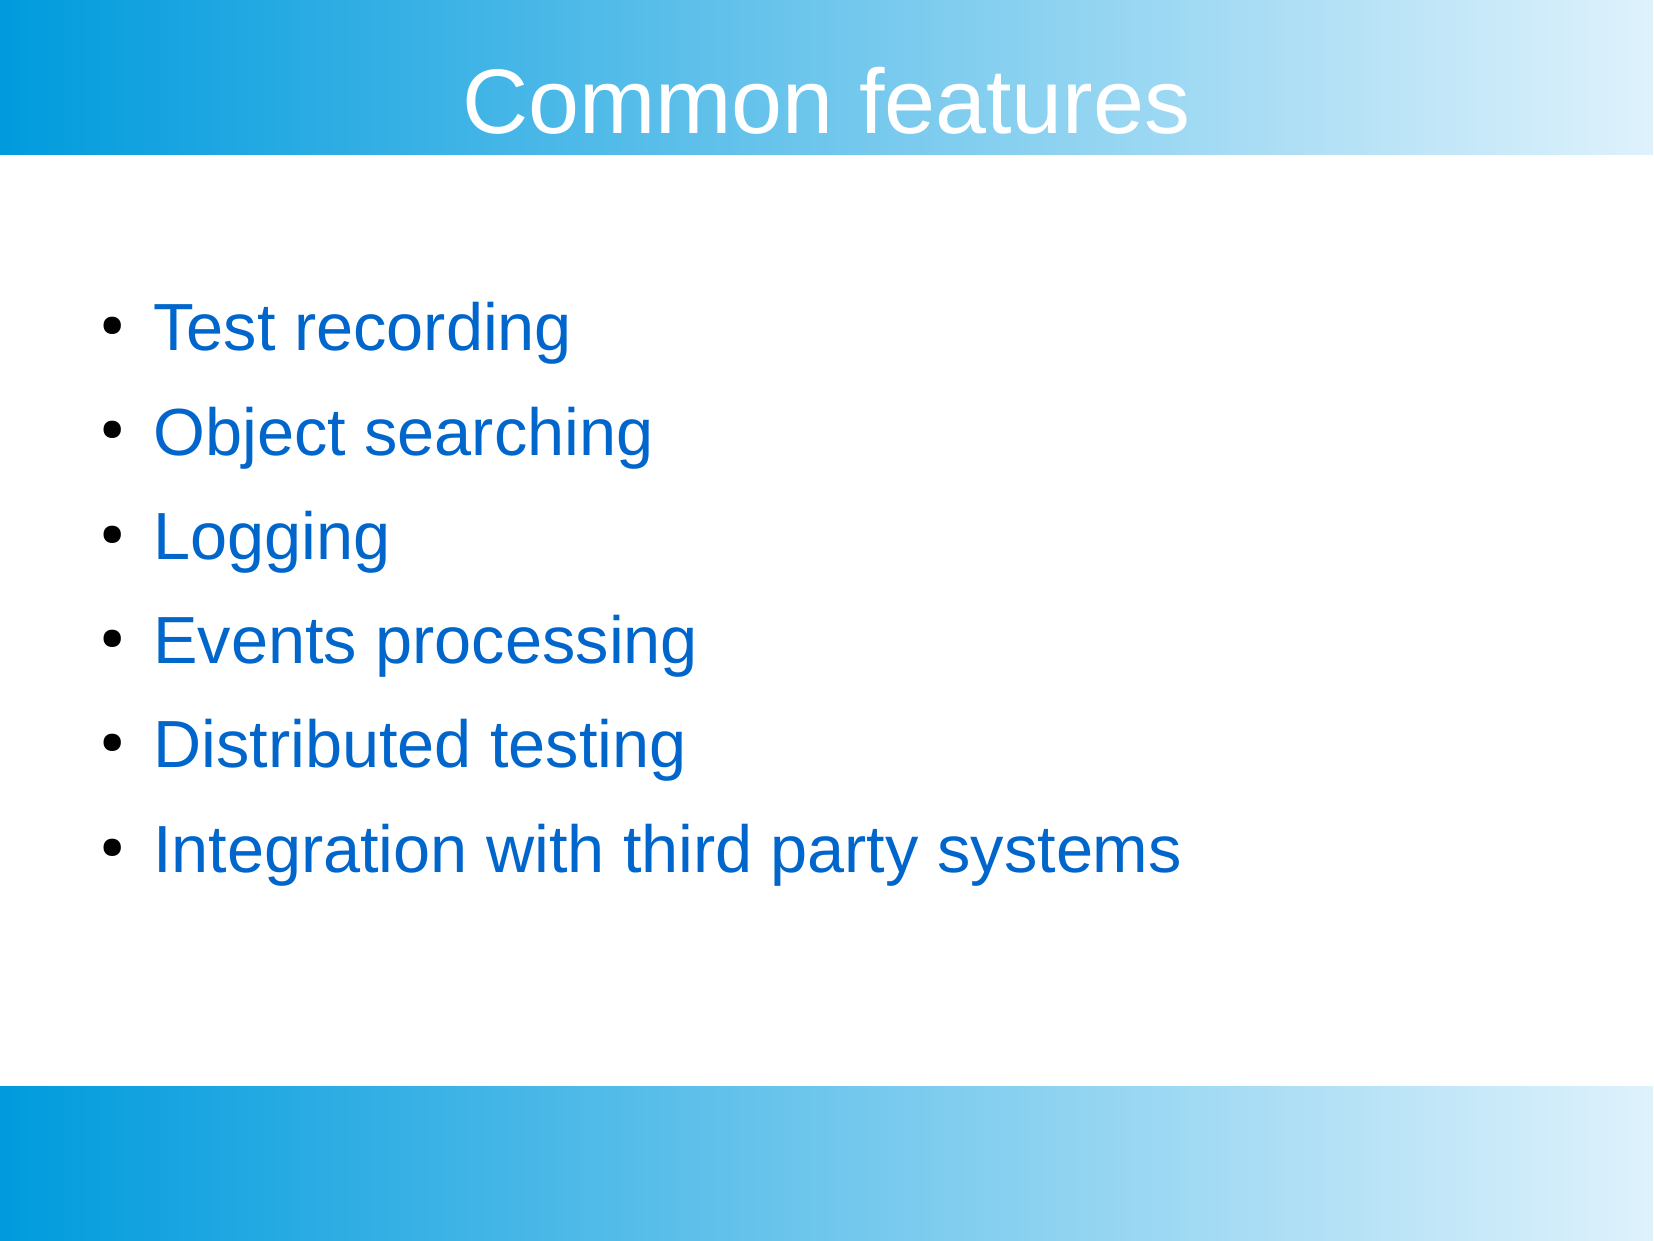

# Common features
Test recording
Object searching
Logging
Events processing
Distributed testing
Integration with third party systems